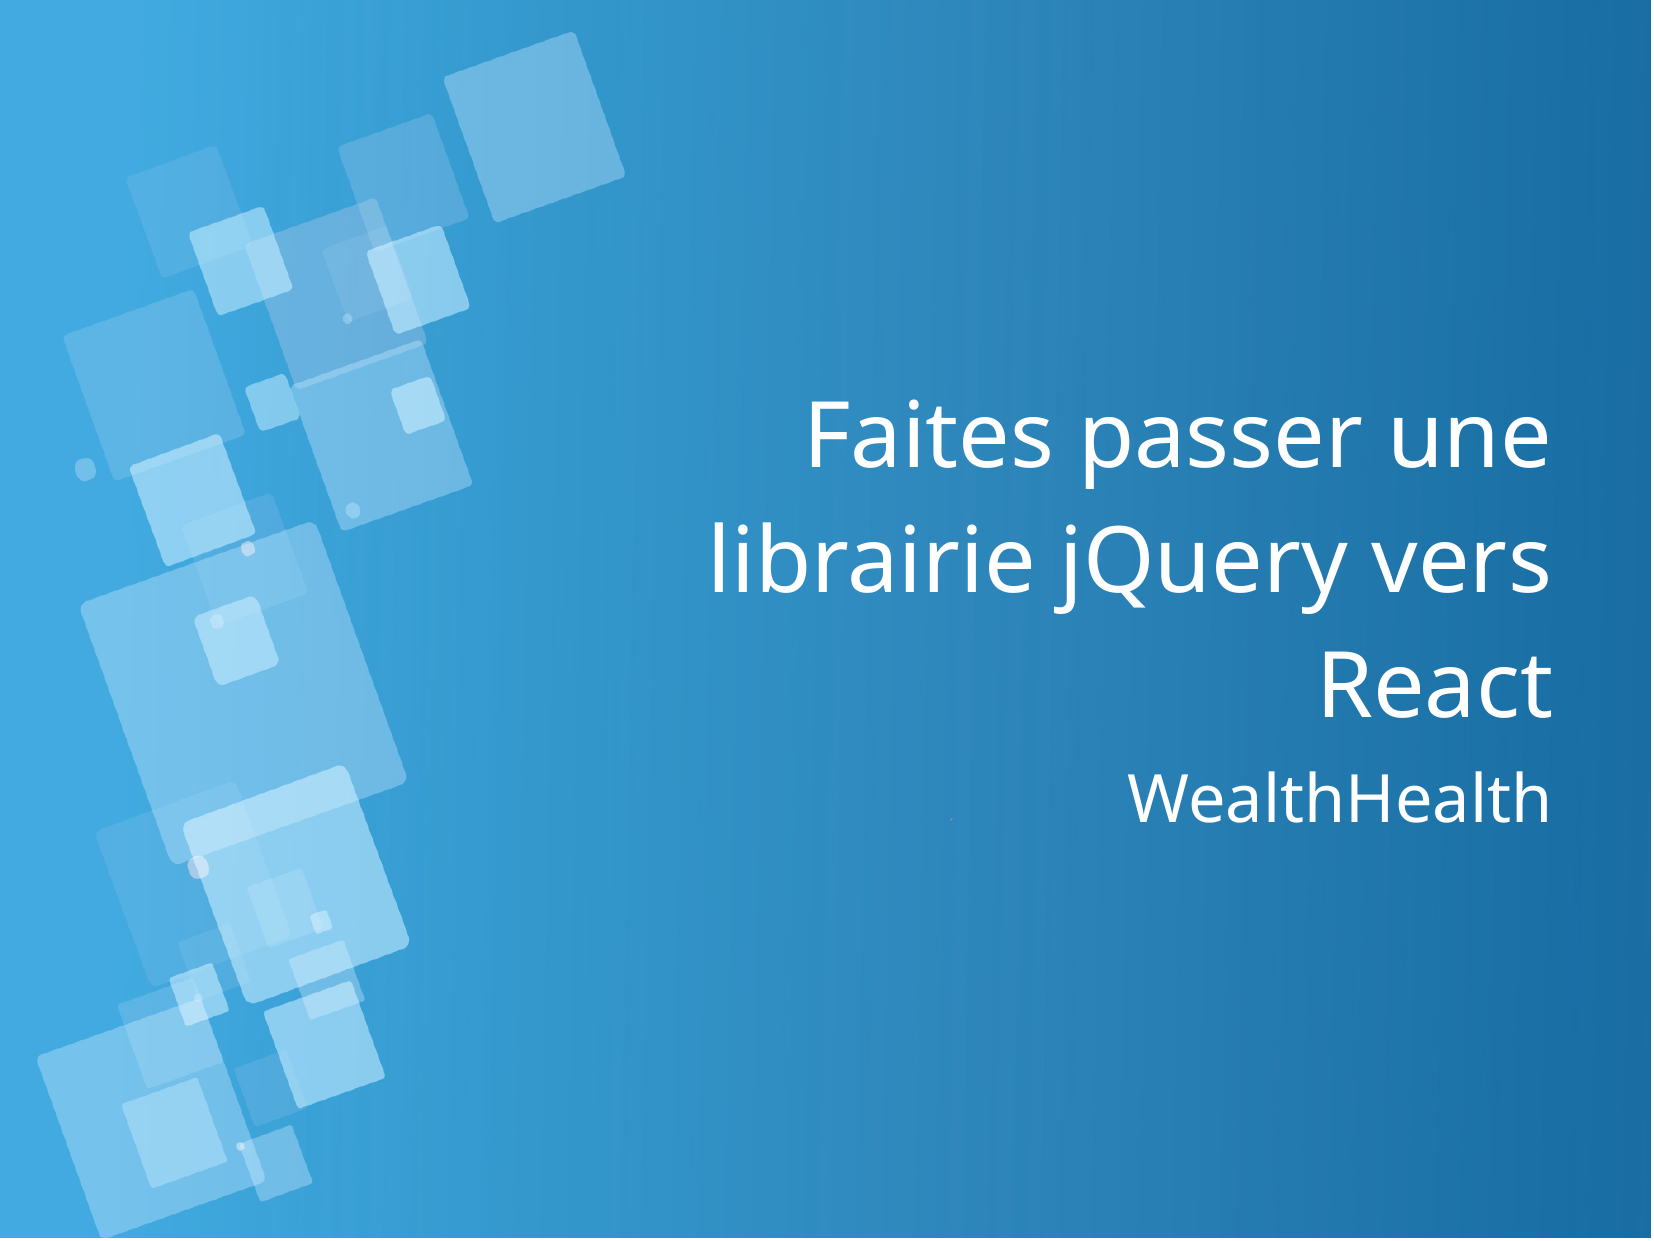

# Faites passer une librairie jQuery vers React
WealthHealth